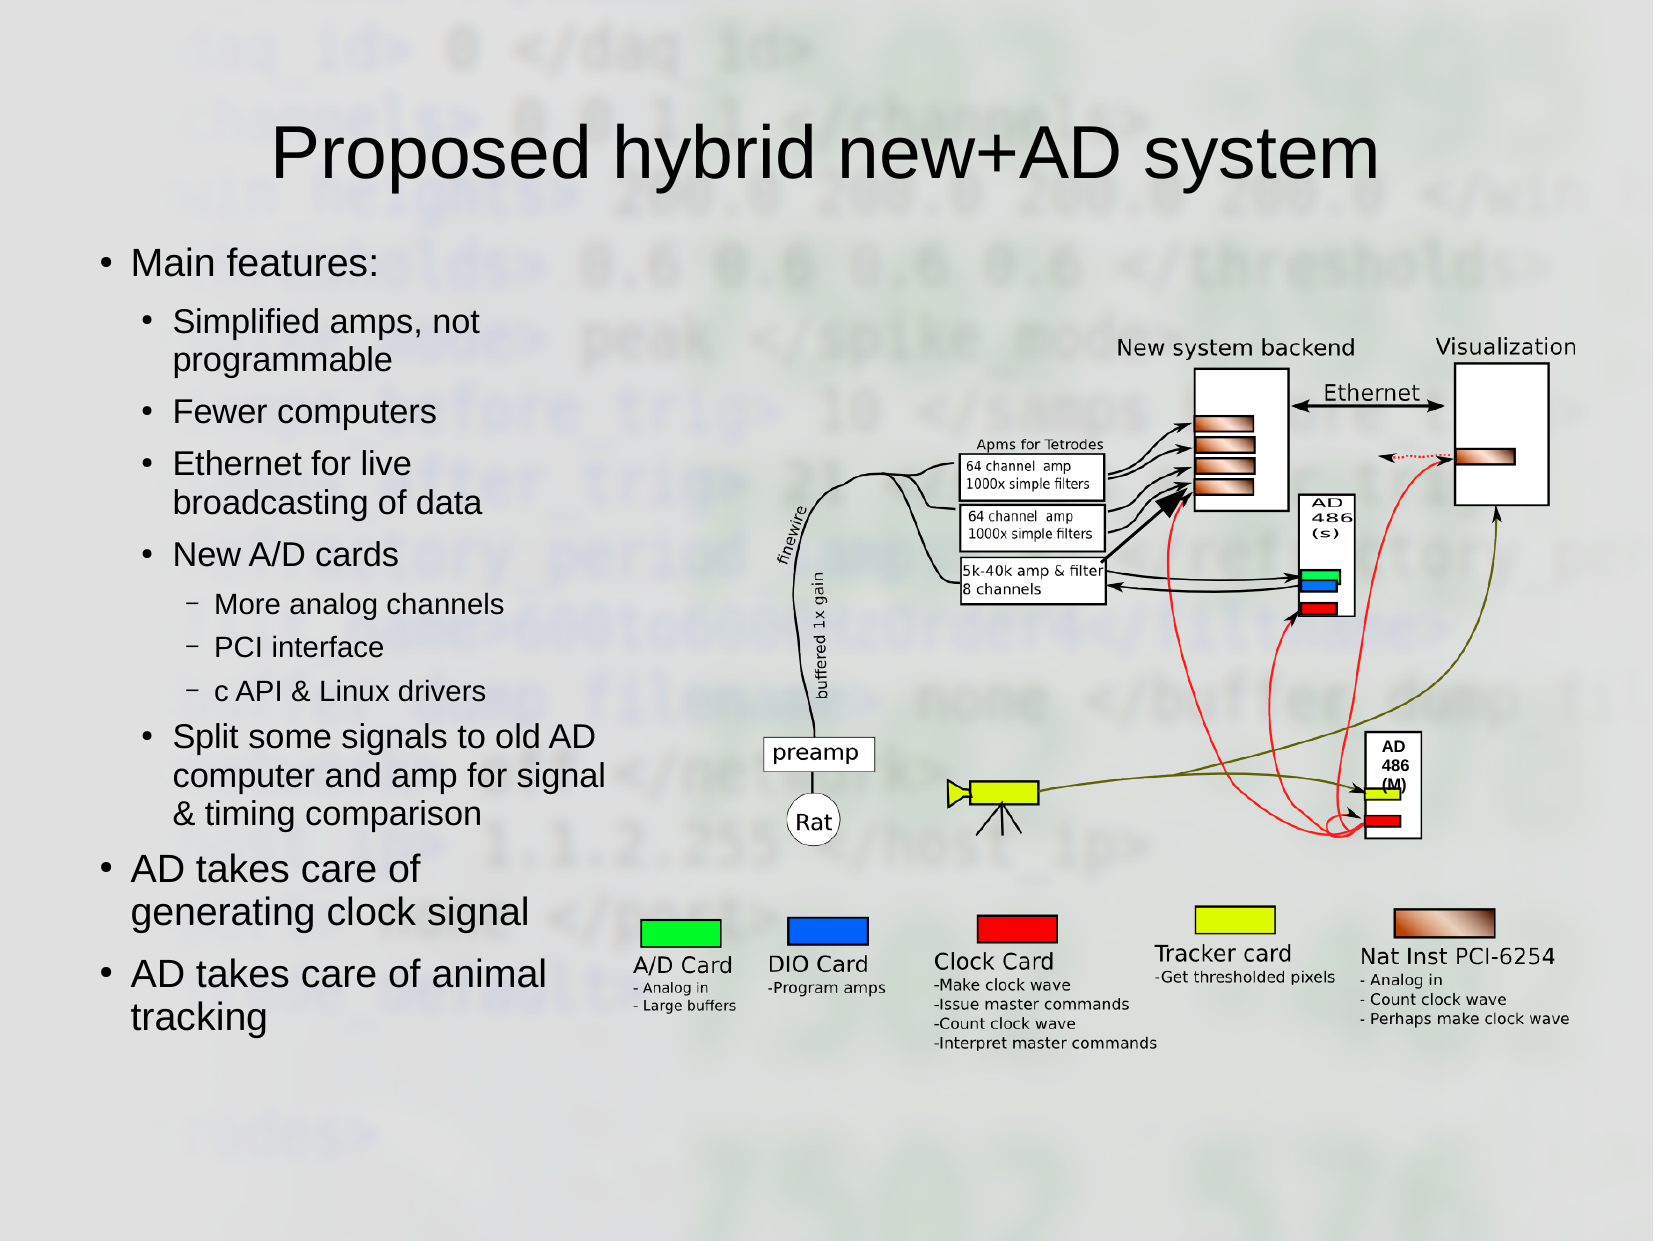

# Proposed hybrid new+AD system
Main features:
Simplified amps, not programmable
Fewer computers
Ethernet for live broadcasting of data
New A/D cards
More analog channels
PCI interface
c API & Linux drivers
Split some signals to old AD computer and amp for signal & timing comparison
AD takes care of generating clock signal
AD takes care of animal tracking
AD
486
(M)